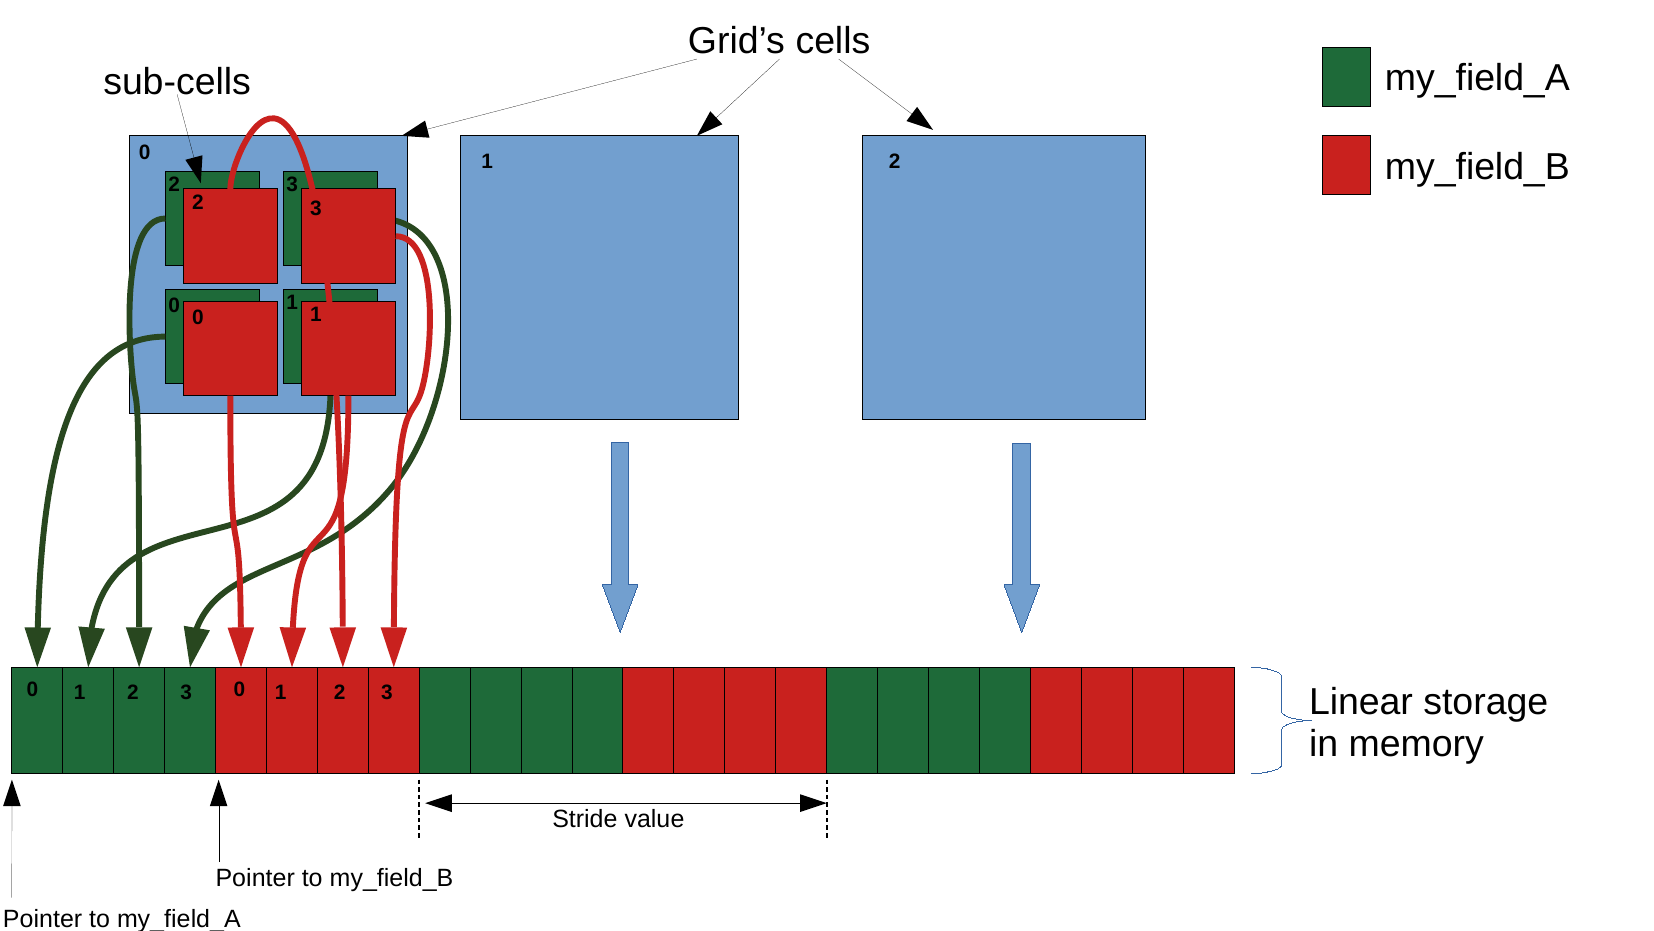

Grid’s cells
my_field_A
sub-cells
0
my_field_B
1
2
2
3
2
3
1
0
1
0
0
0
Linear storage
in memory
2
1
3
1
3
2
Stride value
Pointer to my_field_B
Pointer to my_field_A